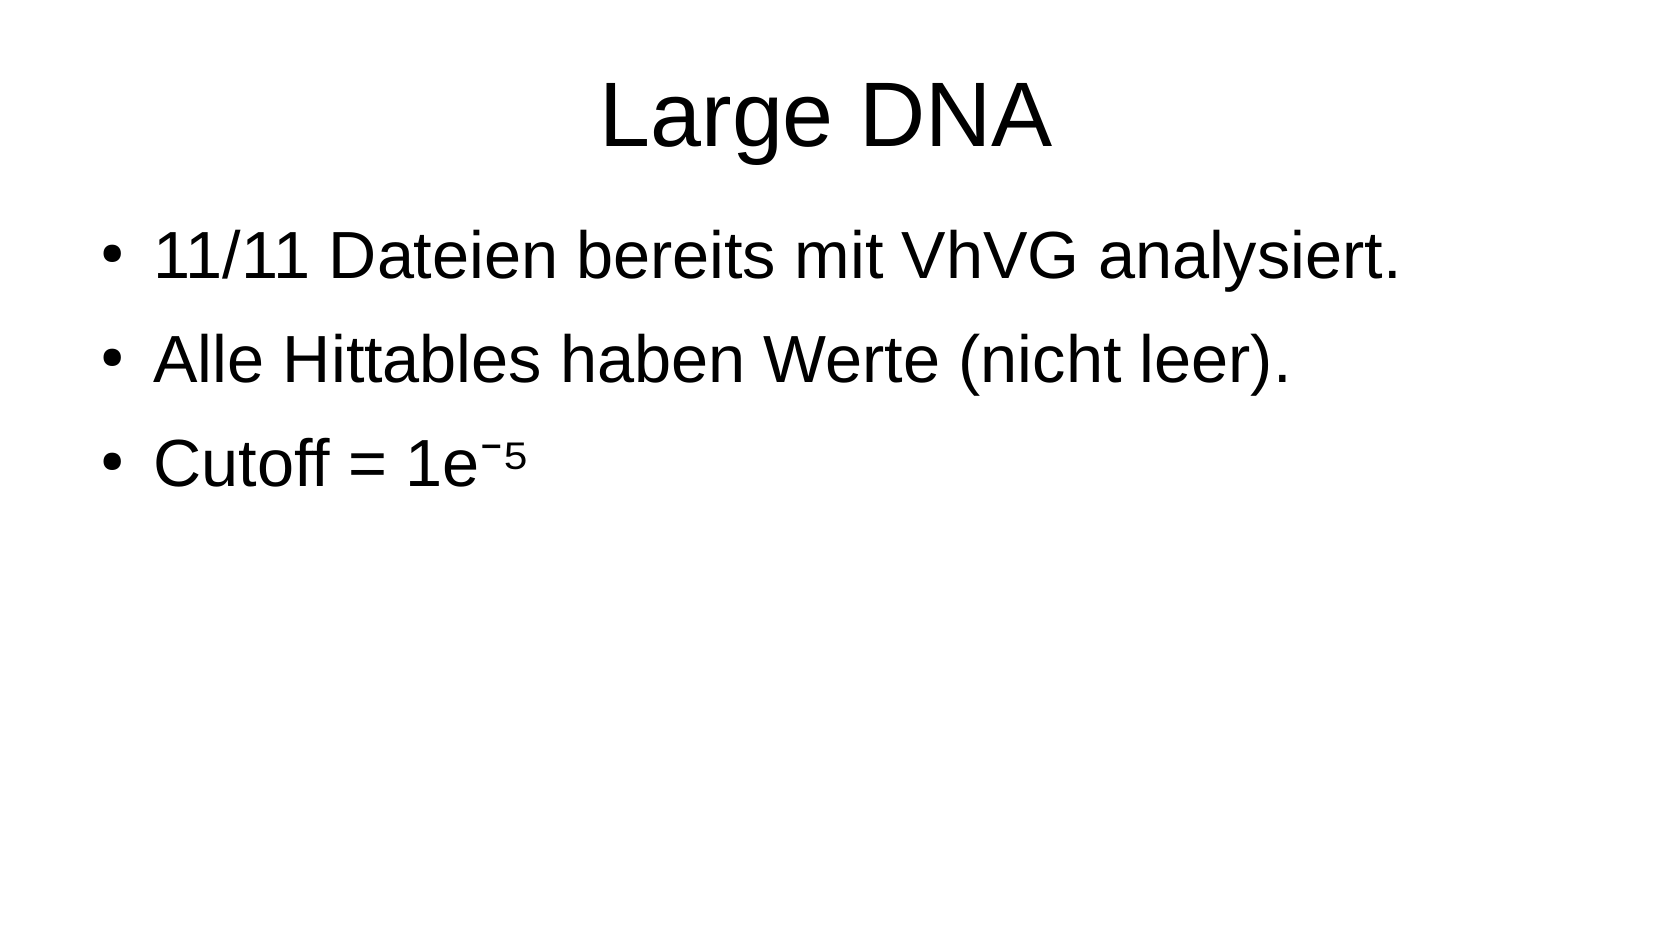

# Large DNA
11/11 Dateien bereits mit VhVG analysiert.
Alle Hittables haben Werte (nicht leer).
Cutoff = 1e⁻⁵